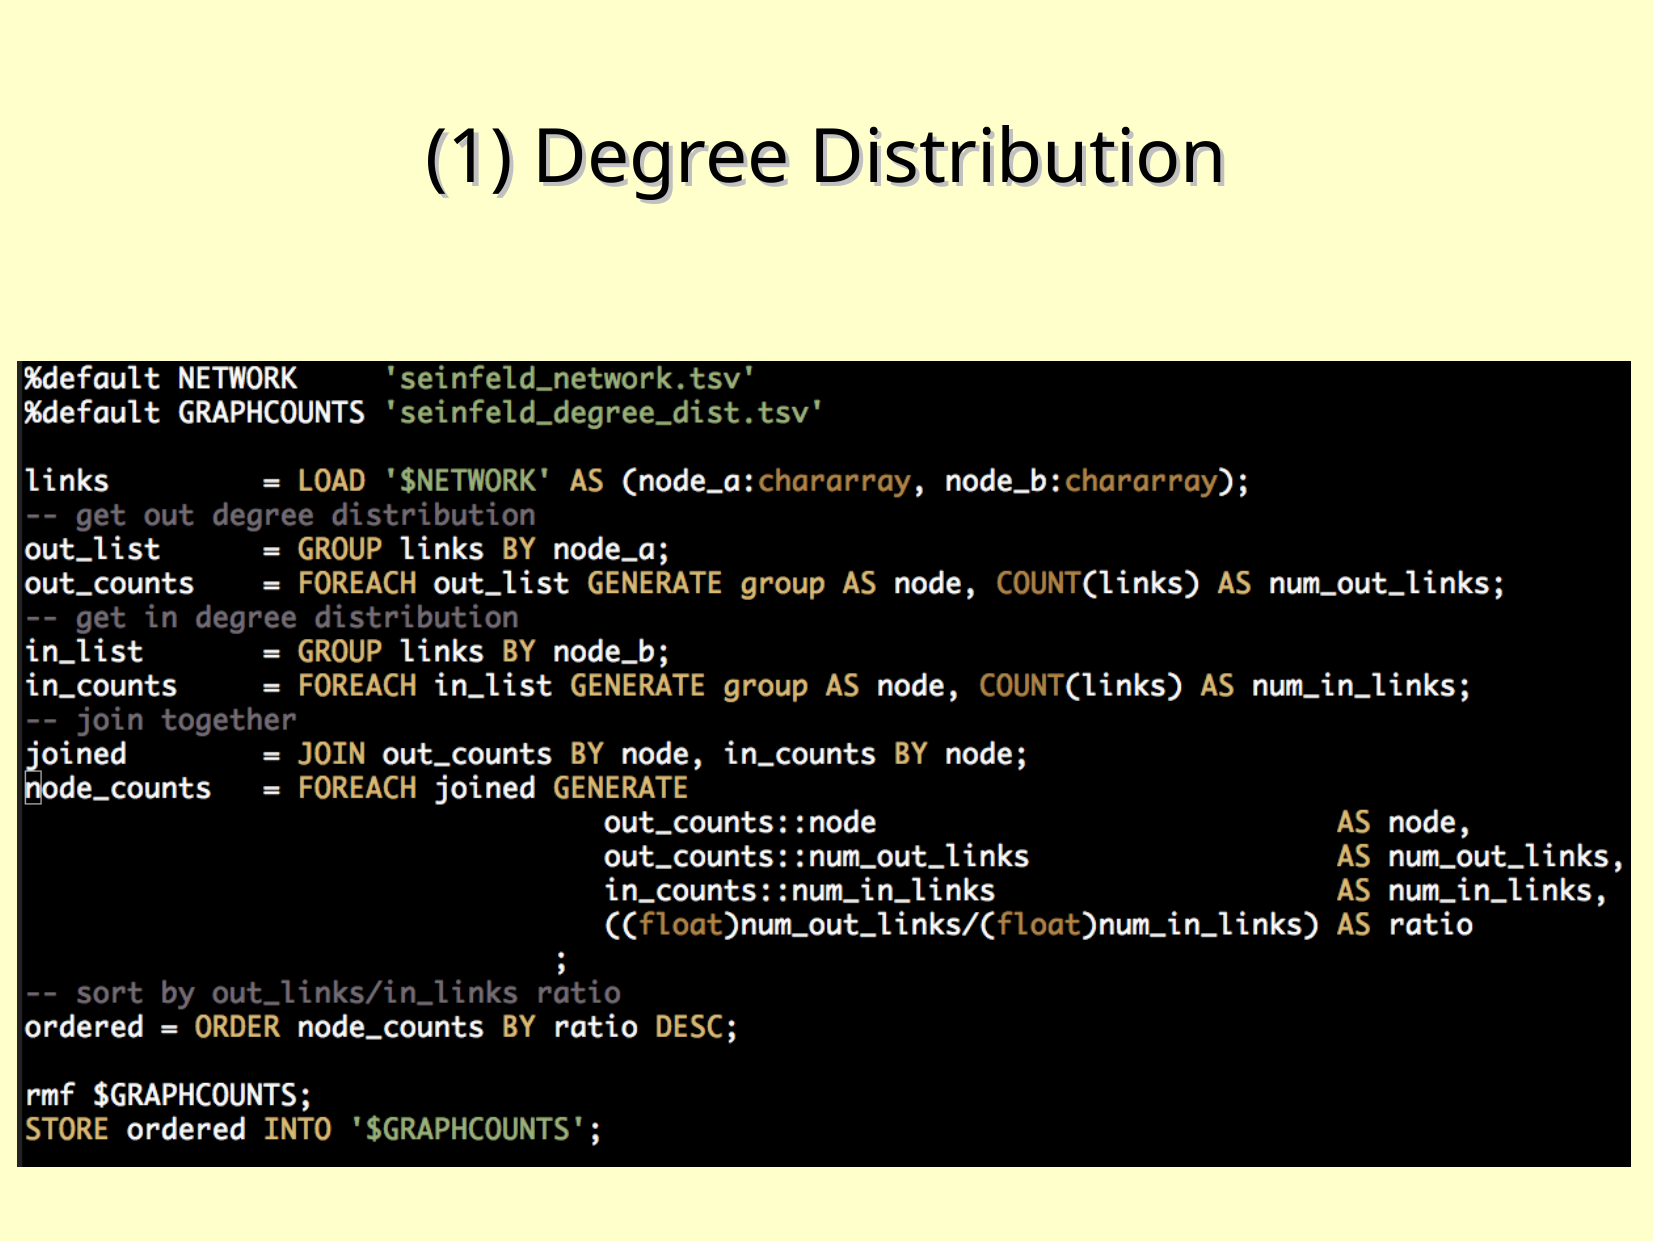

# (1) Degree Distribution
Group, Count, Join